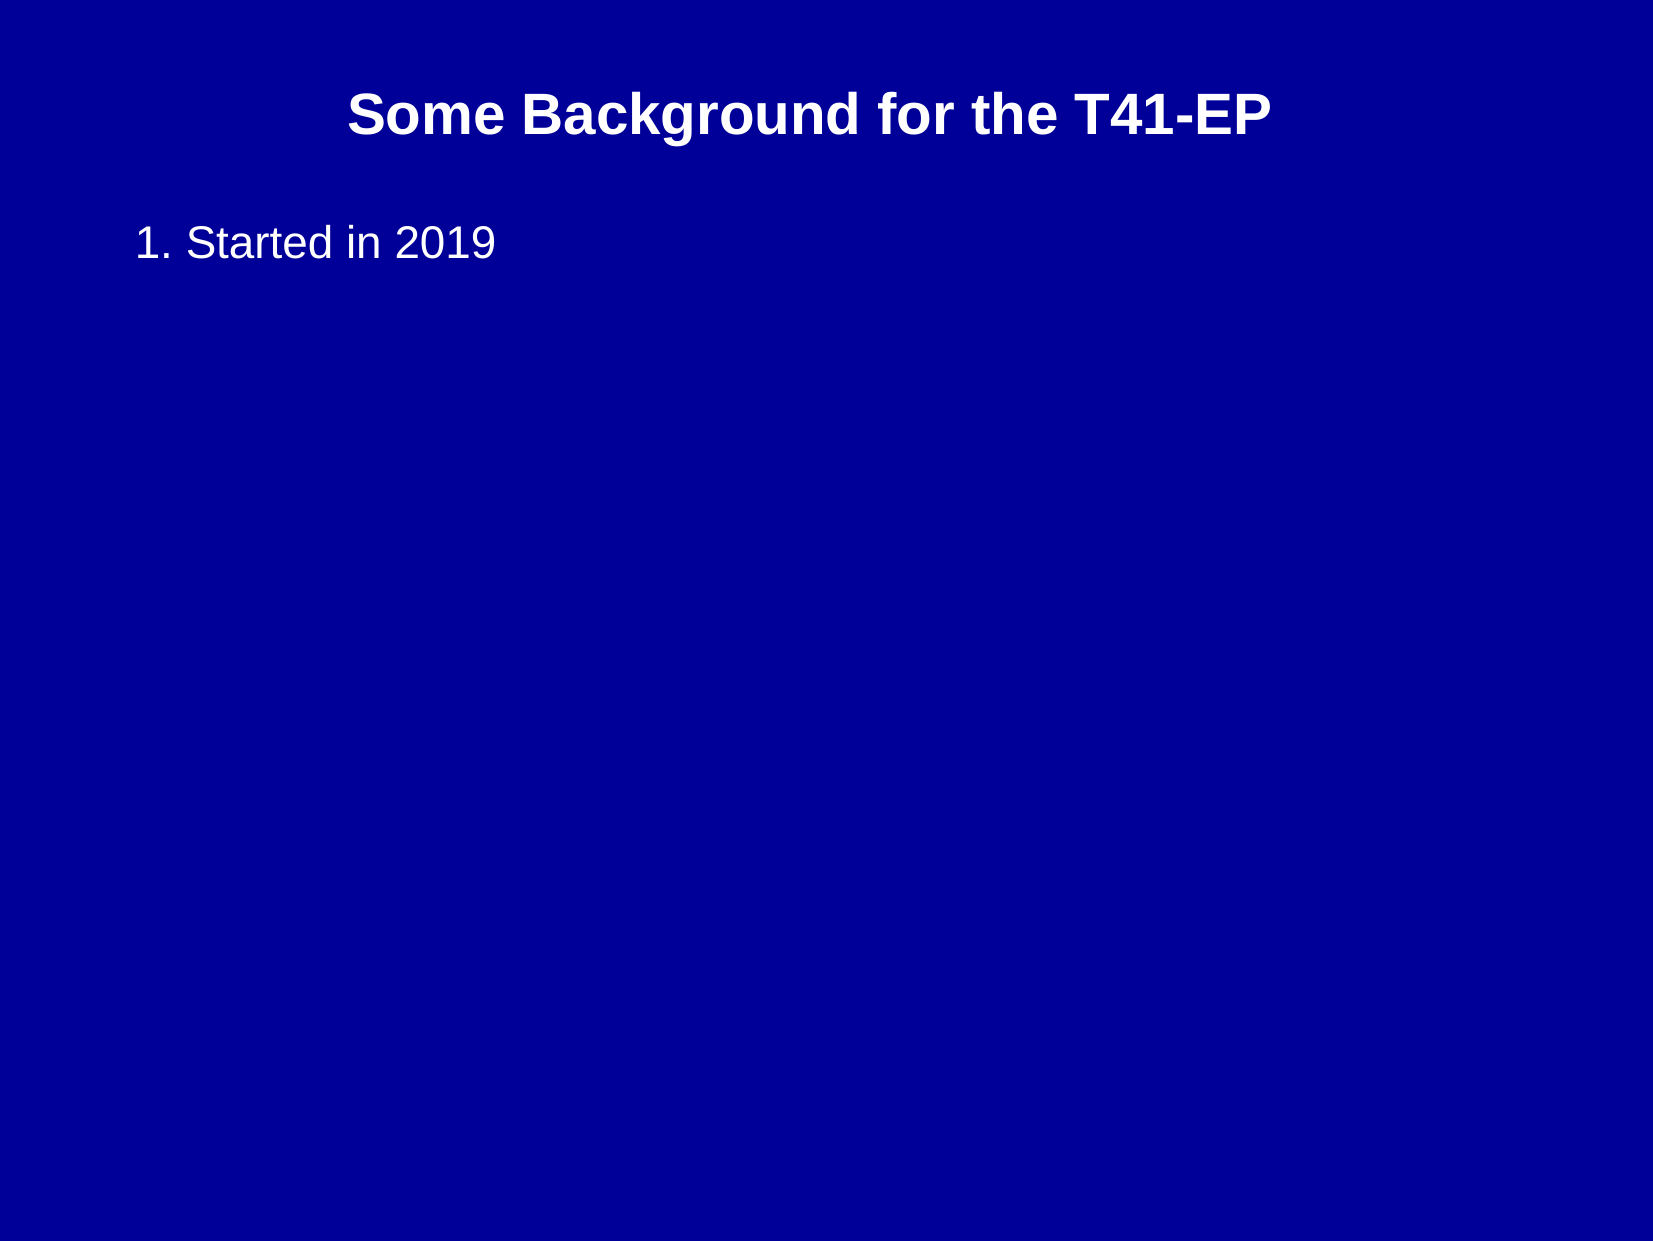

Some Background for the T41-EP
1. Started in 2019